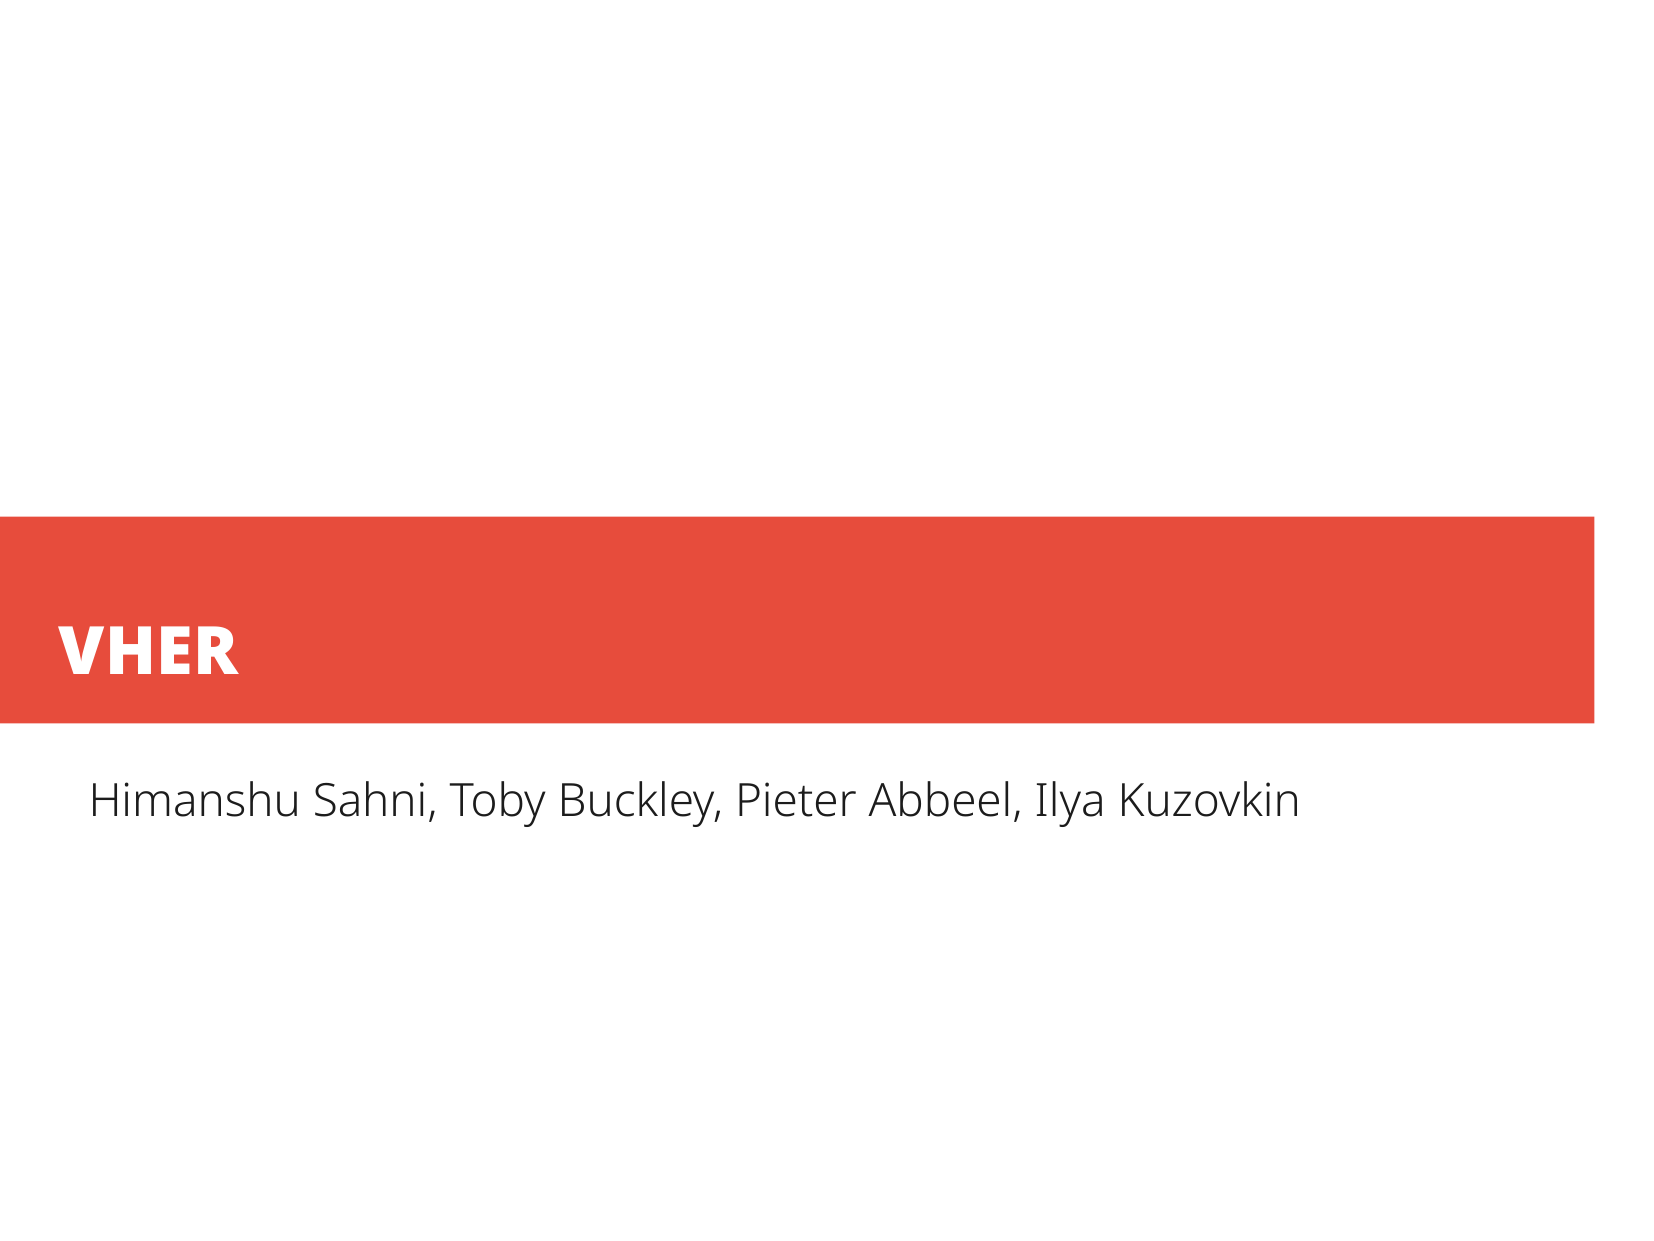

# VHER
Himanshu Sahni, Toby Buckley, Pieter Abbeel, Ilya Kuzovkin